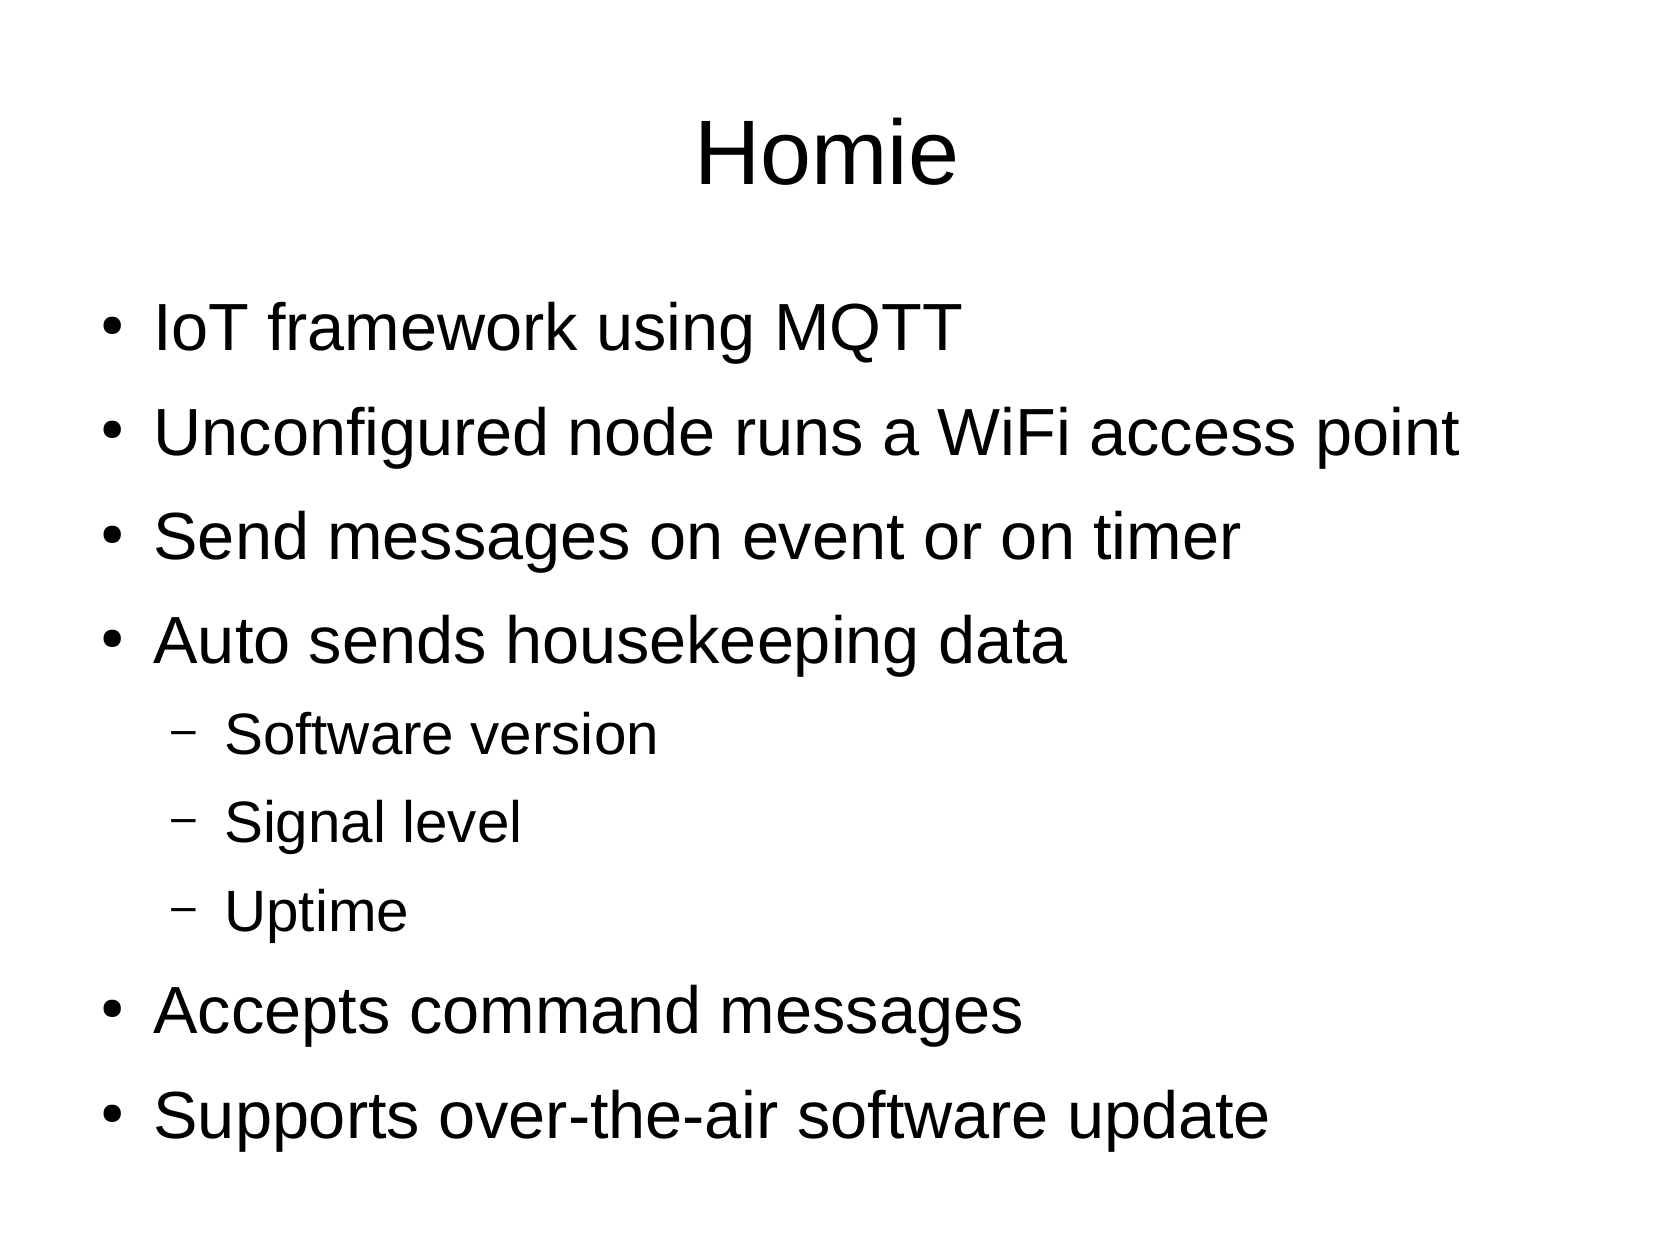

# Homie
IoT framework using MQTT
Unconfigured node runs a WiFi access point
Send messages on event or on timer
Auto sends housekeeping data
Software version
Signal level
Uptime
Accepts command messages
Supports over-the-air software update